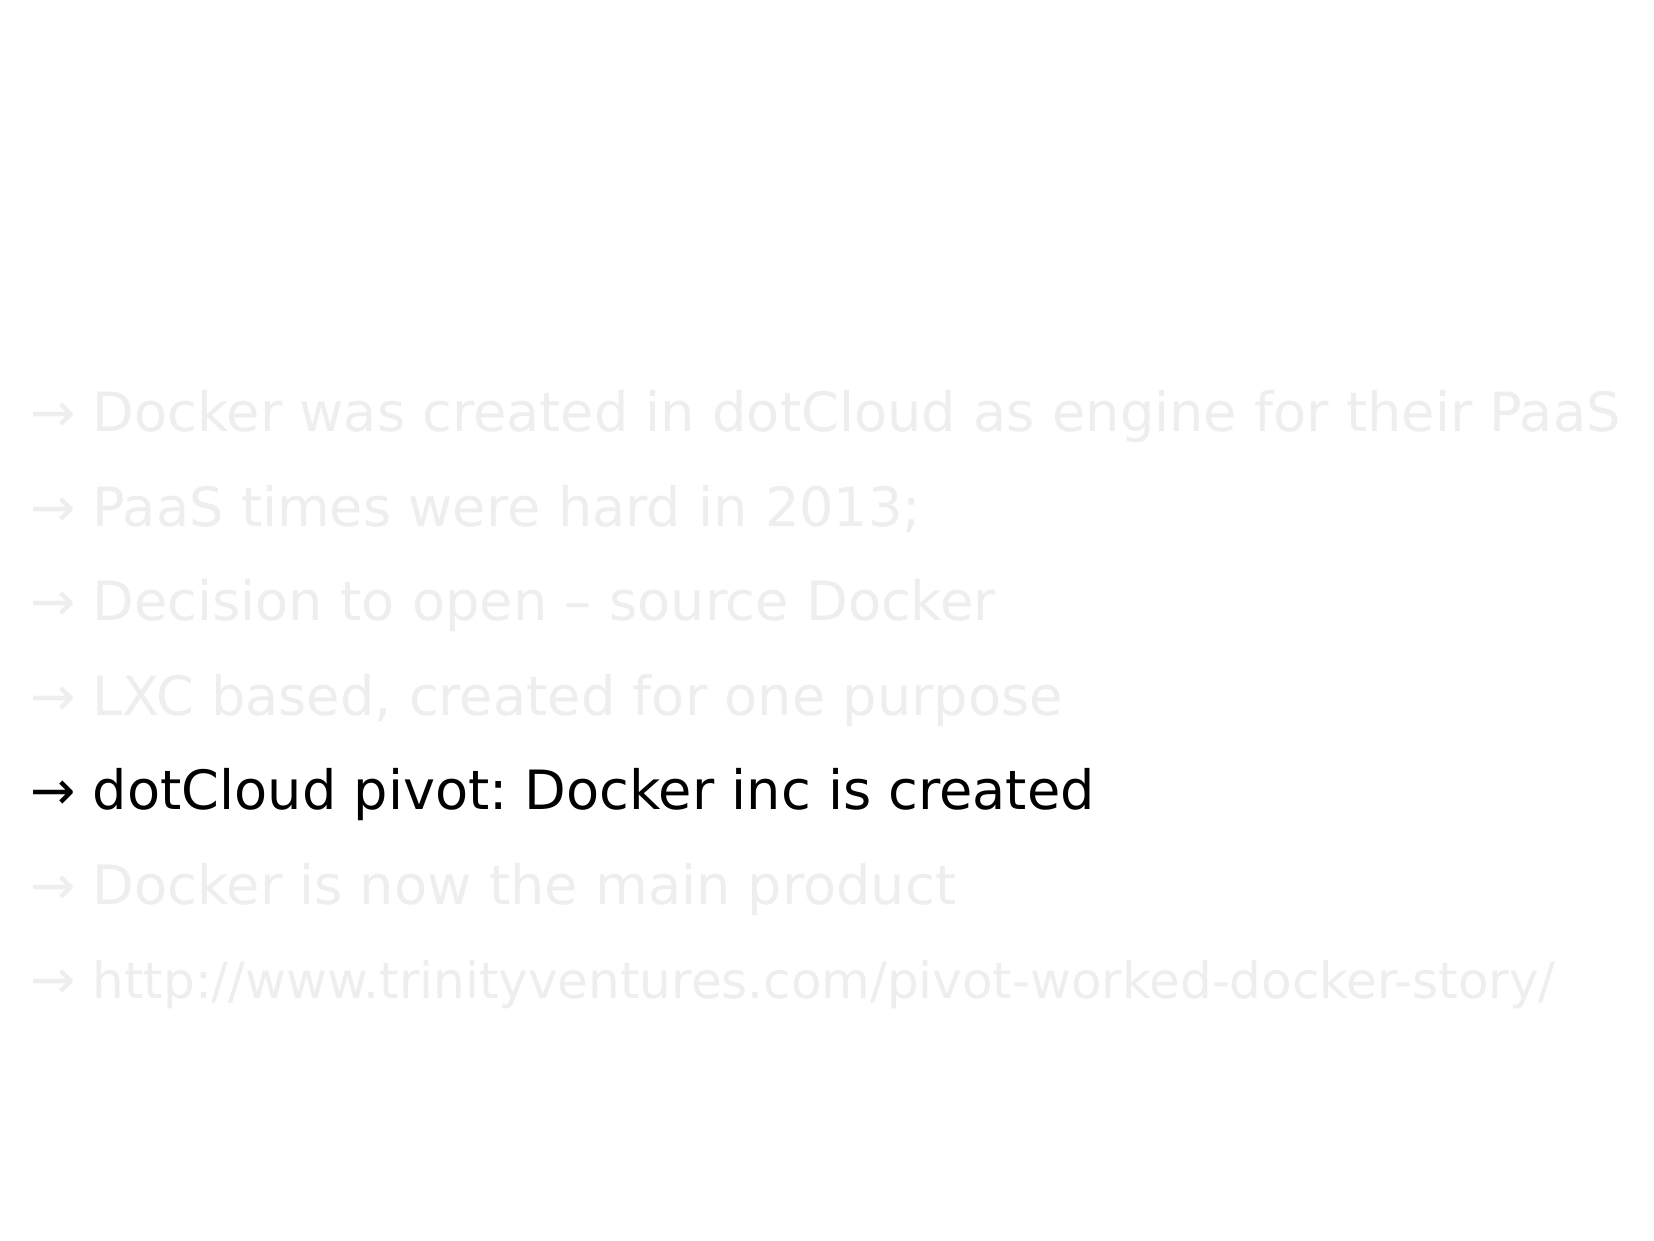

→ Docker was created in dotCloud as engine for their PaaS
→ PaaS times were hard in 2013;
→ Decision to open – source Docker
→ LXC based, created for one purpose
→ dotCloud pivot: Docker inc is created
→ Docker is now the main product
→ http://www.trinityventures.com/pivot-worked-docker-story/